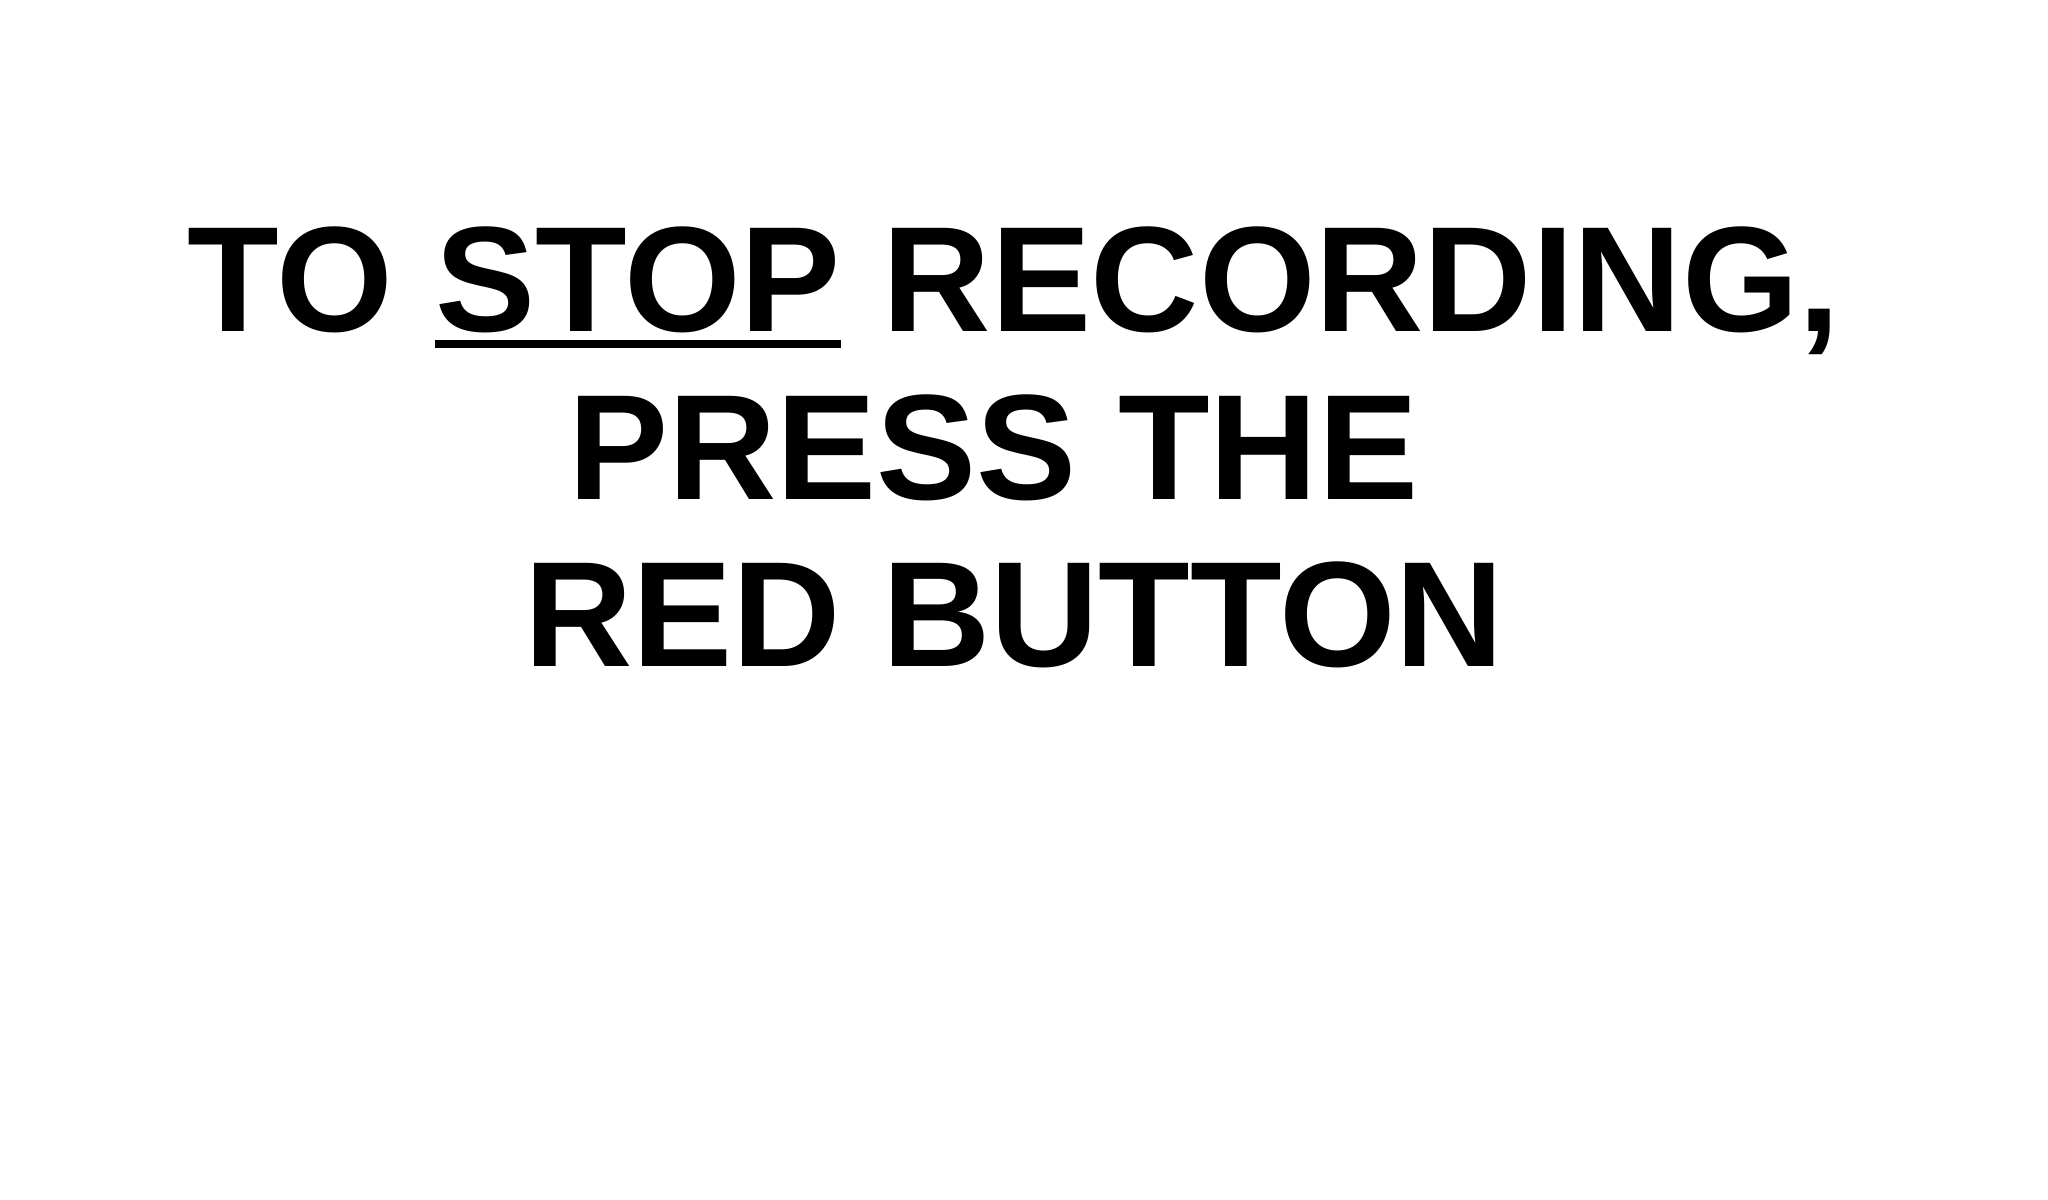

TO STOP RECORDING, PRESS THE
RED BUTTON